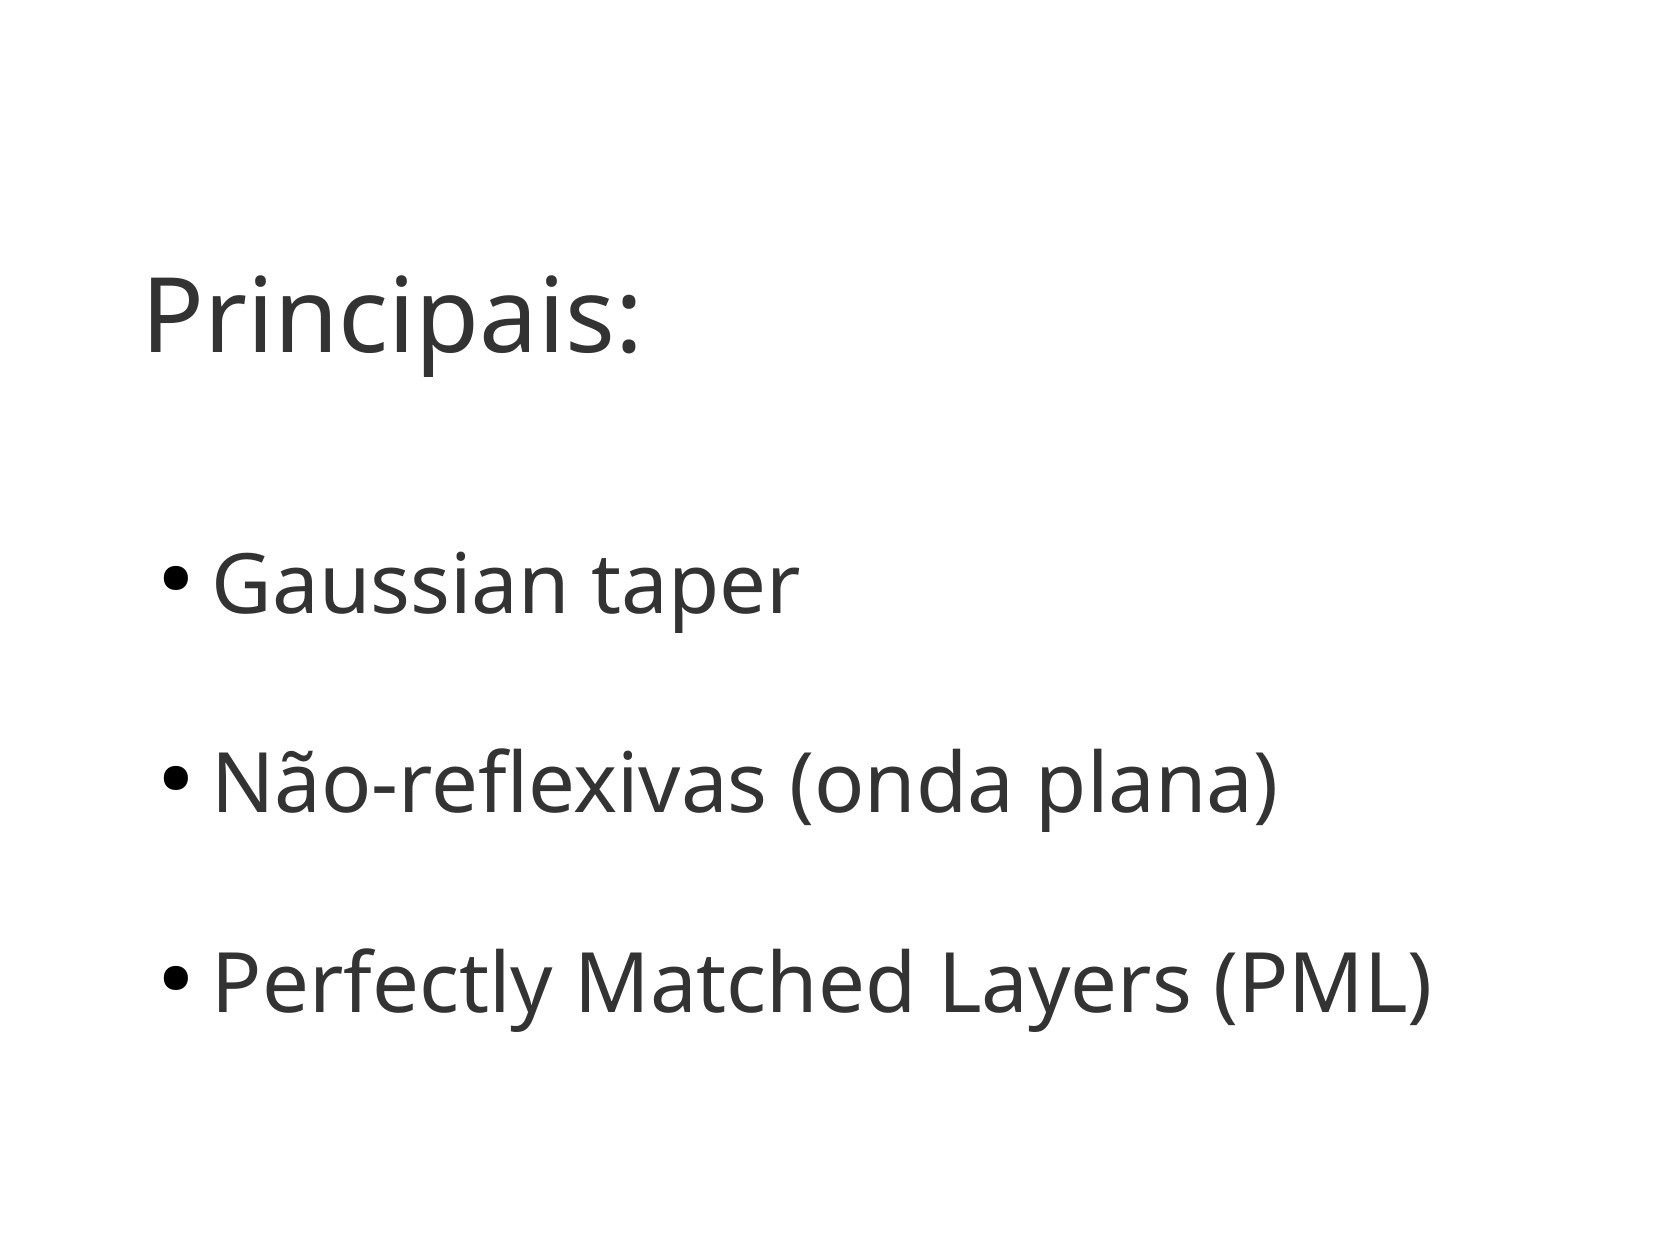

# Principais:
Gaussian taper
Não-reflexivas (onda plana)
Perfectly Matched Layers (PML)